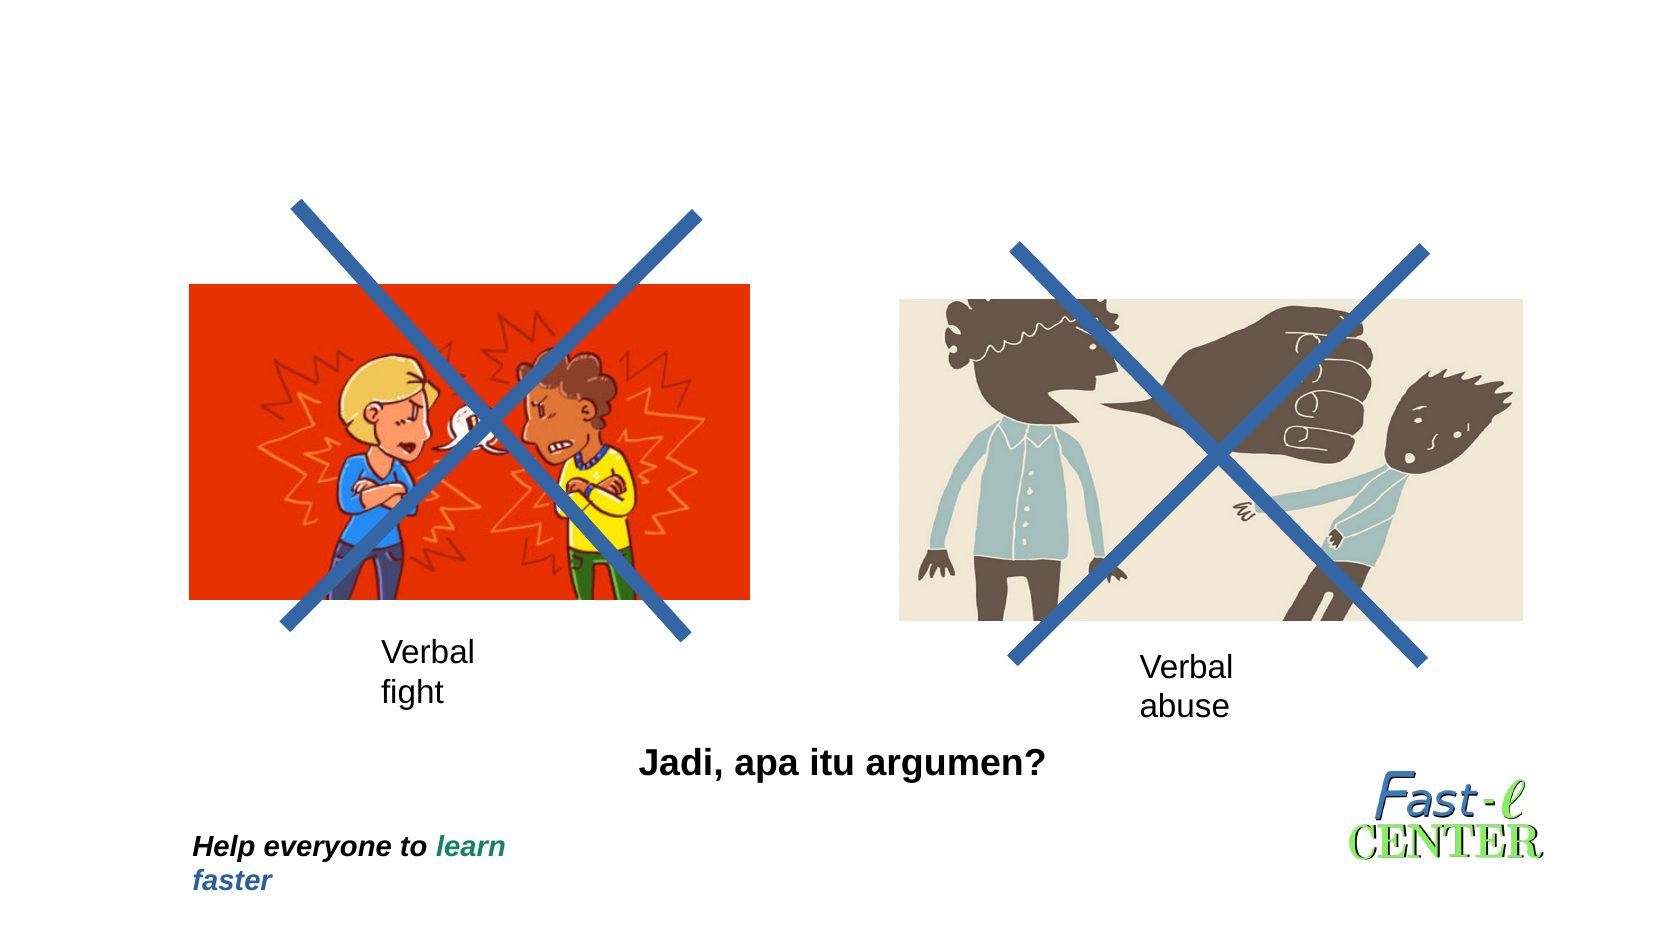

Verbal fight
Verbal abuse
Jadi, apa itu argumen?
Help everyone to learn faster